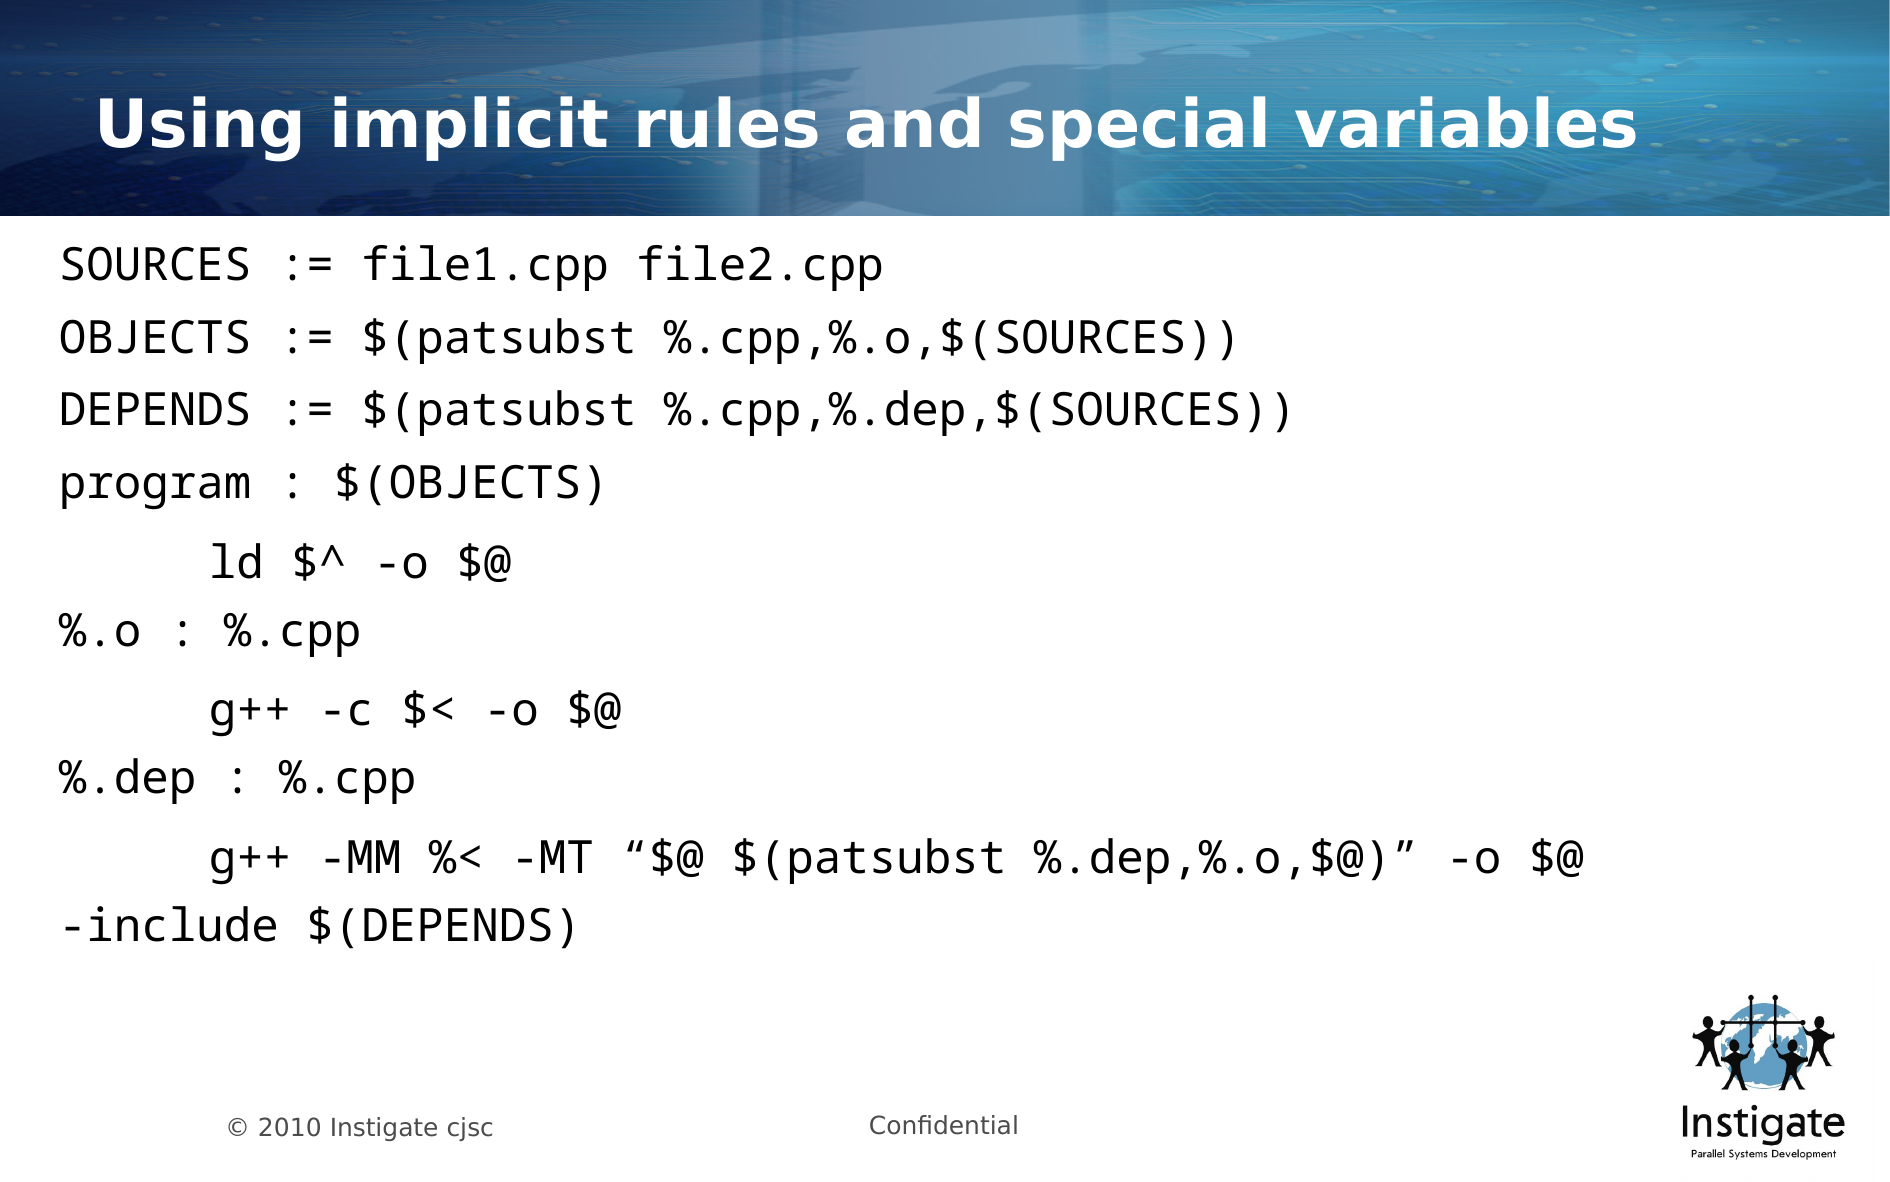

# Using implicit rules and special variables
SOURCES := file1.cpp file2.cpp
OBJECTS := $(patsubst %.cpp,%.o,$(SOURCES))
DEPENDS := $(patsubst %.cpp,%.dep,$(SOURCES))
program : $(OBJECTS)
ld $^ -o $@
%.o : %.cpp
g++ -c $< -o $@
%.dep : %.cpp
g++ -MM %< -MT “$@ $(patsubst %.dep,%.o,$@)” -o $@
-include $(DEPENDS)